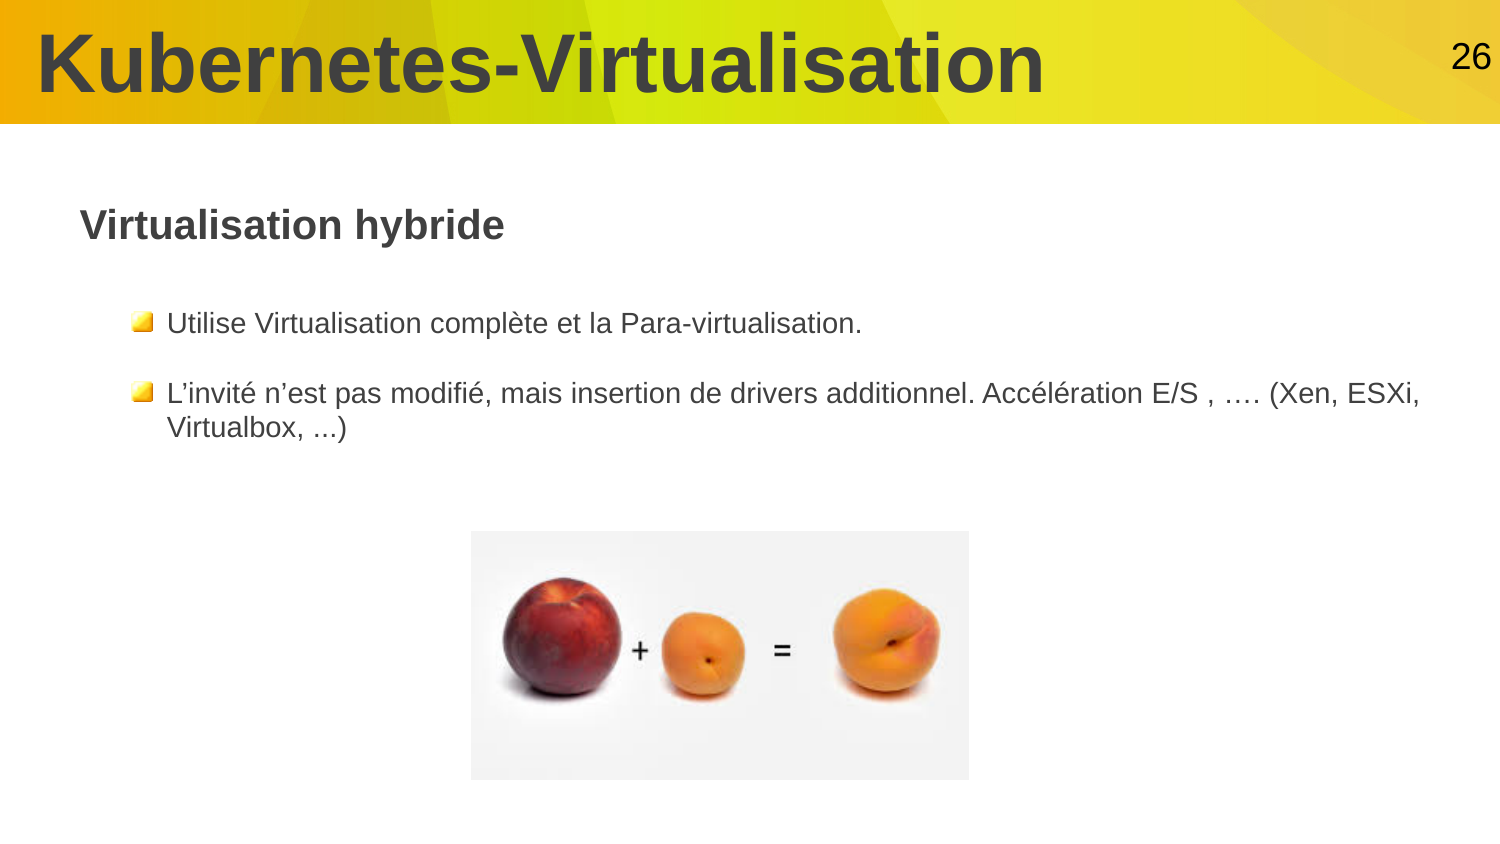

Kubernetes-Virtualisation
Virtualisation hybride
Utilise Virtualisation complète et la Para-virtualisation.
L’invité n’est pas modifié, mais insertion de drivers additionnel. Accélération E/S , …. (Xen, ESXi, Virtualbox, ...)